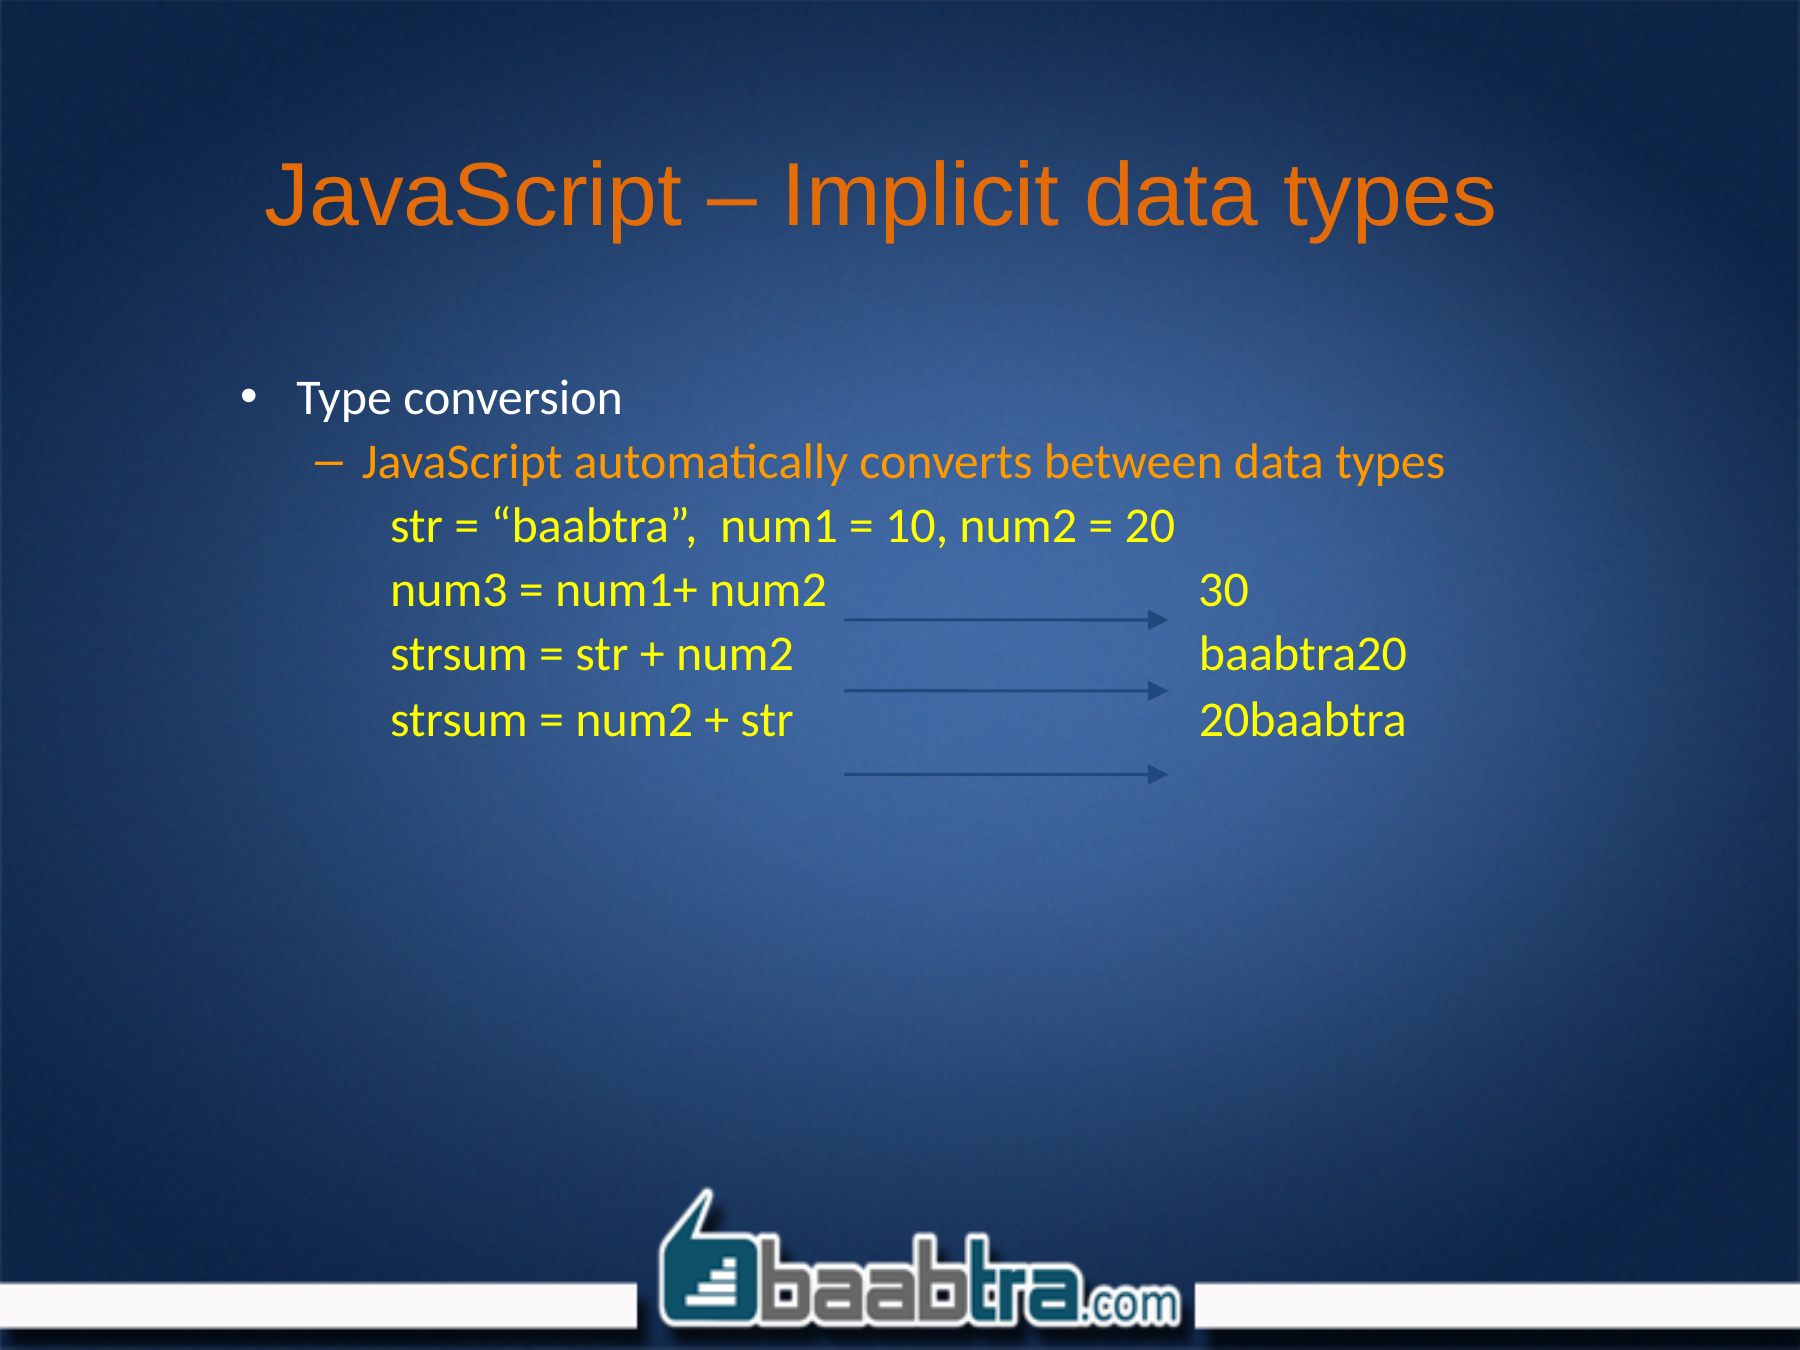

JavaScript – Implicit data types
Type conversion
JavaScript automatically converts between data types
str = “baabtra”, num1 = 10, num2 = 20
num3 = num1+ num2 30
strsum = str + num2 baabtra20
strsum = num2 + str 20baabtra